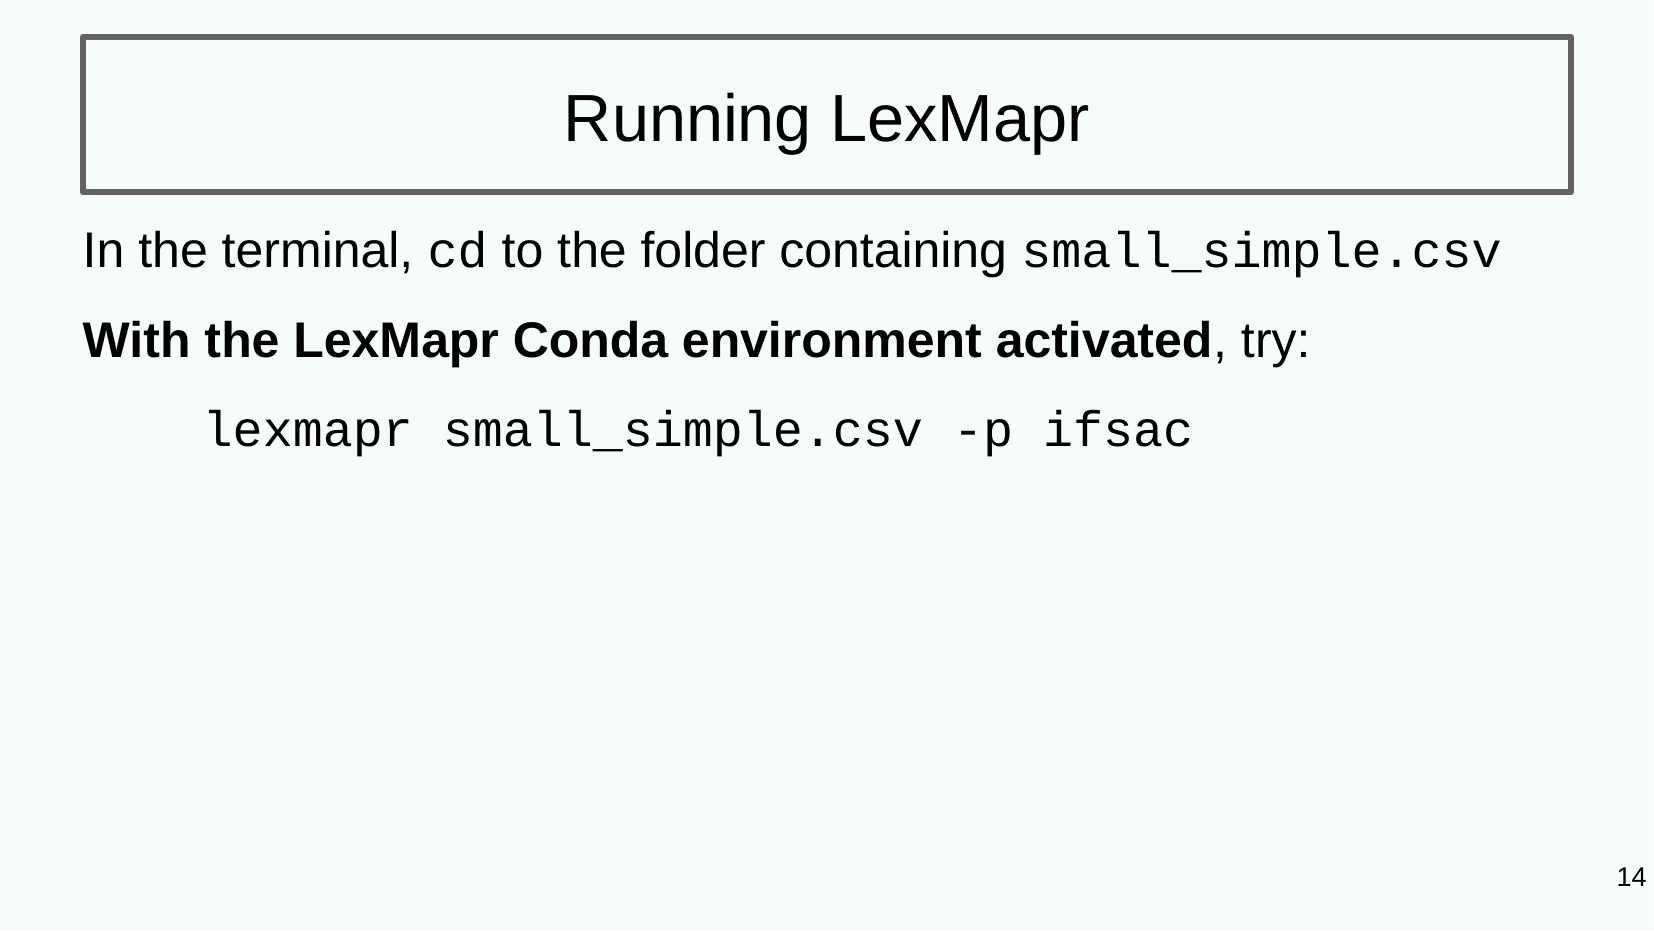

Running LexMapr
In the terminal, cd to the folder containing small_simple.csv
With the LexMapr Conda environment activated, try:
 lexmapr small_simple.csv -p ifsac